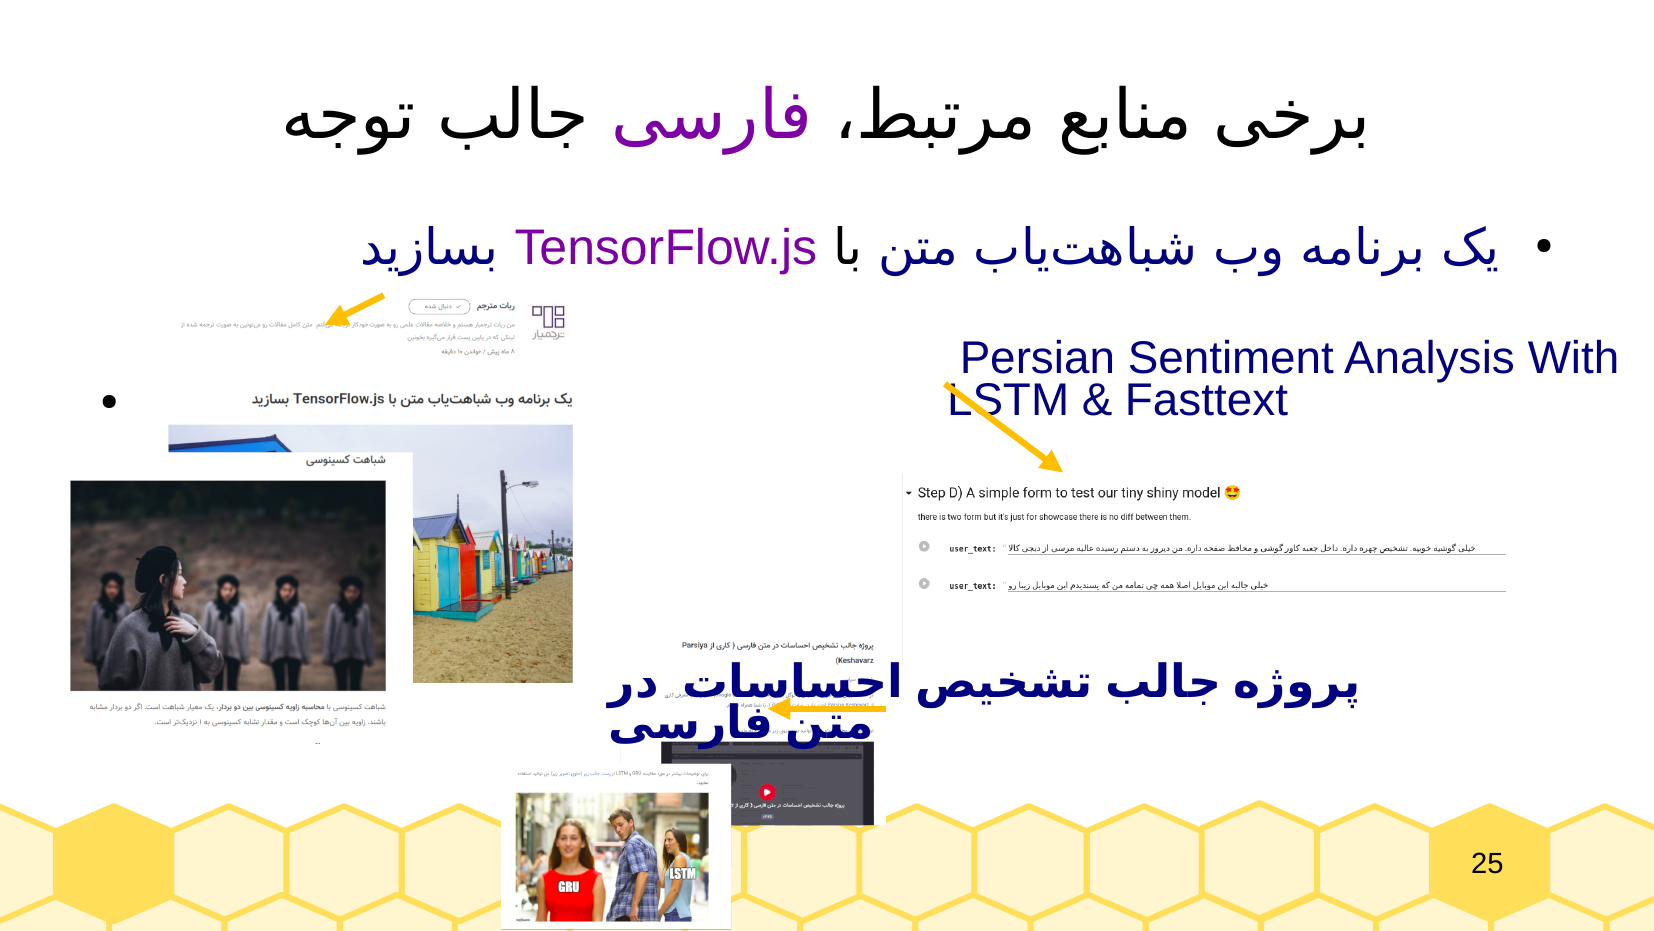

# برخی منابع مرتبط، فارسی جالب توجه
یک برنامه وب شباهت‌یاب متن با TensorFlow.js بسازید
 Persian Sentiment Analysis With LSTM & Fasttext
پروژه جالب تشخیص احساسات در متن فارسی